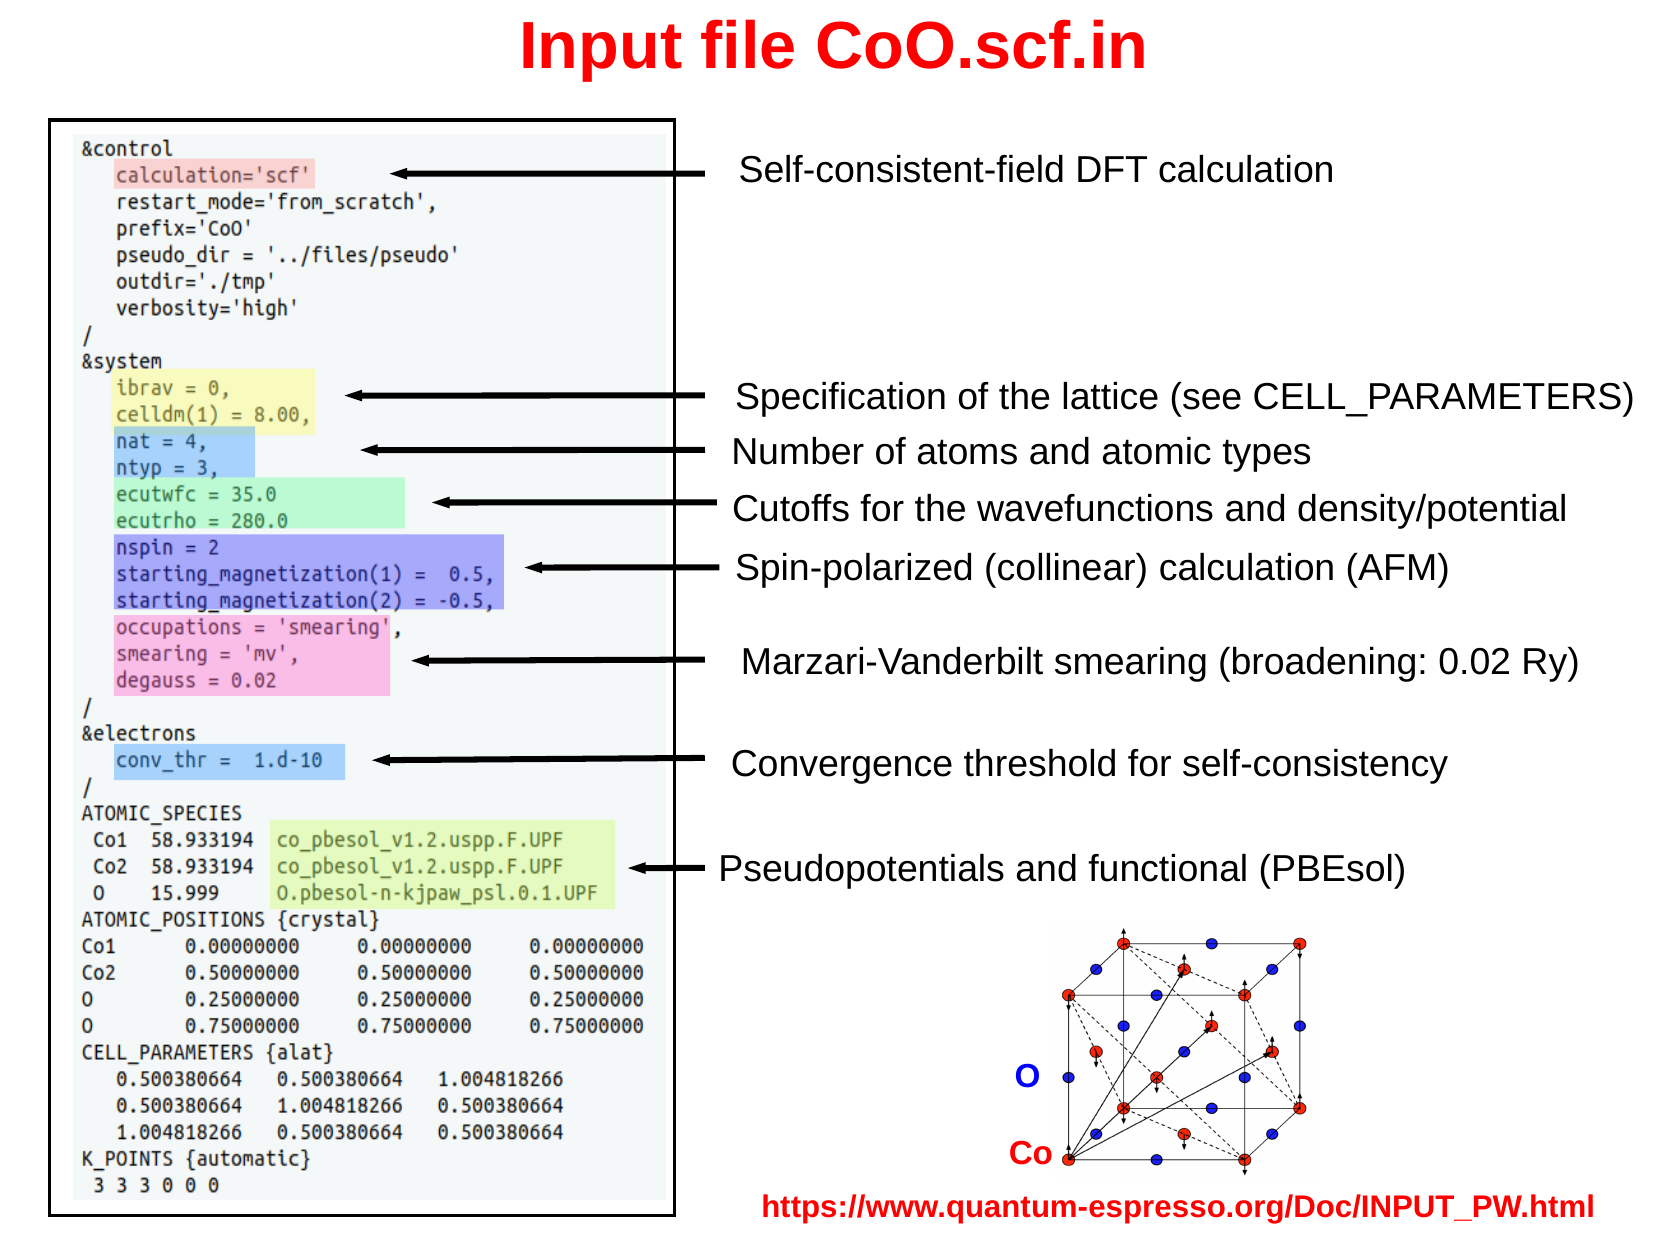

# Input file CoO.scf.in
Self-consistent-field DFT calculation
Specification of the lattice (see CELL_PARAMETERS)
Number of atoms and atomic types
Cutoffs for the wavefunctions and density/potential
Spin-polarized (collinear) calculation (AFM)
Marzari-Vanderbilt smearing (broadening: 0.02 Ry)
Convergence threshold for self-consistency
Pseudopotentials and functional (PBEsol)
O
Co
https://www.quantum-espresso.org/Doc/INPUT_PW.html